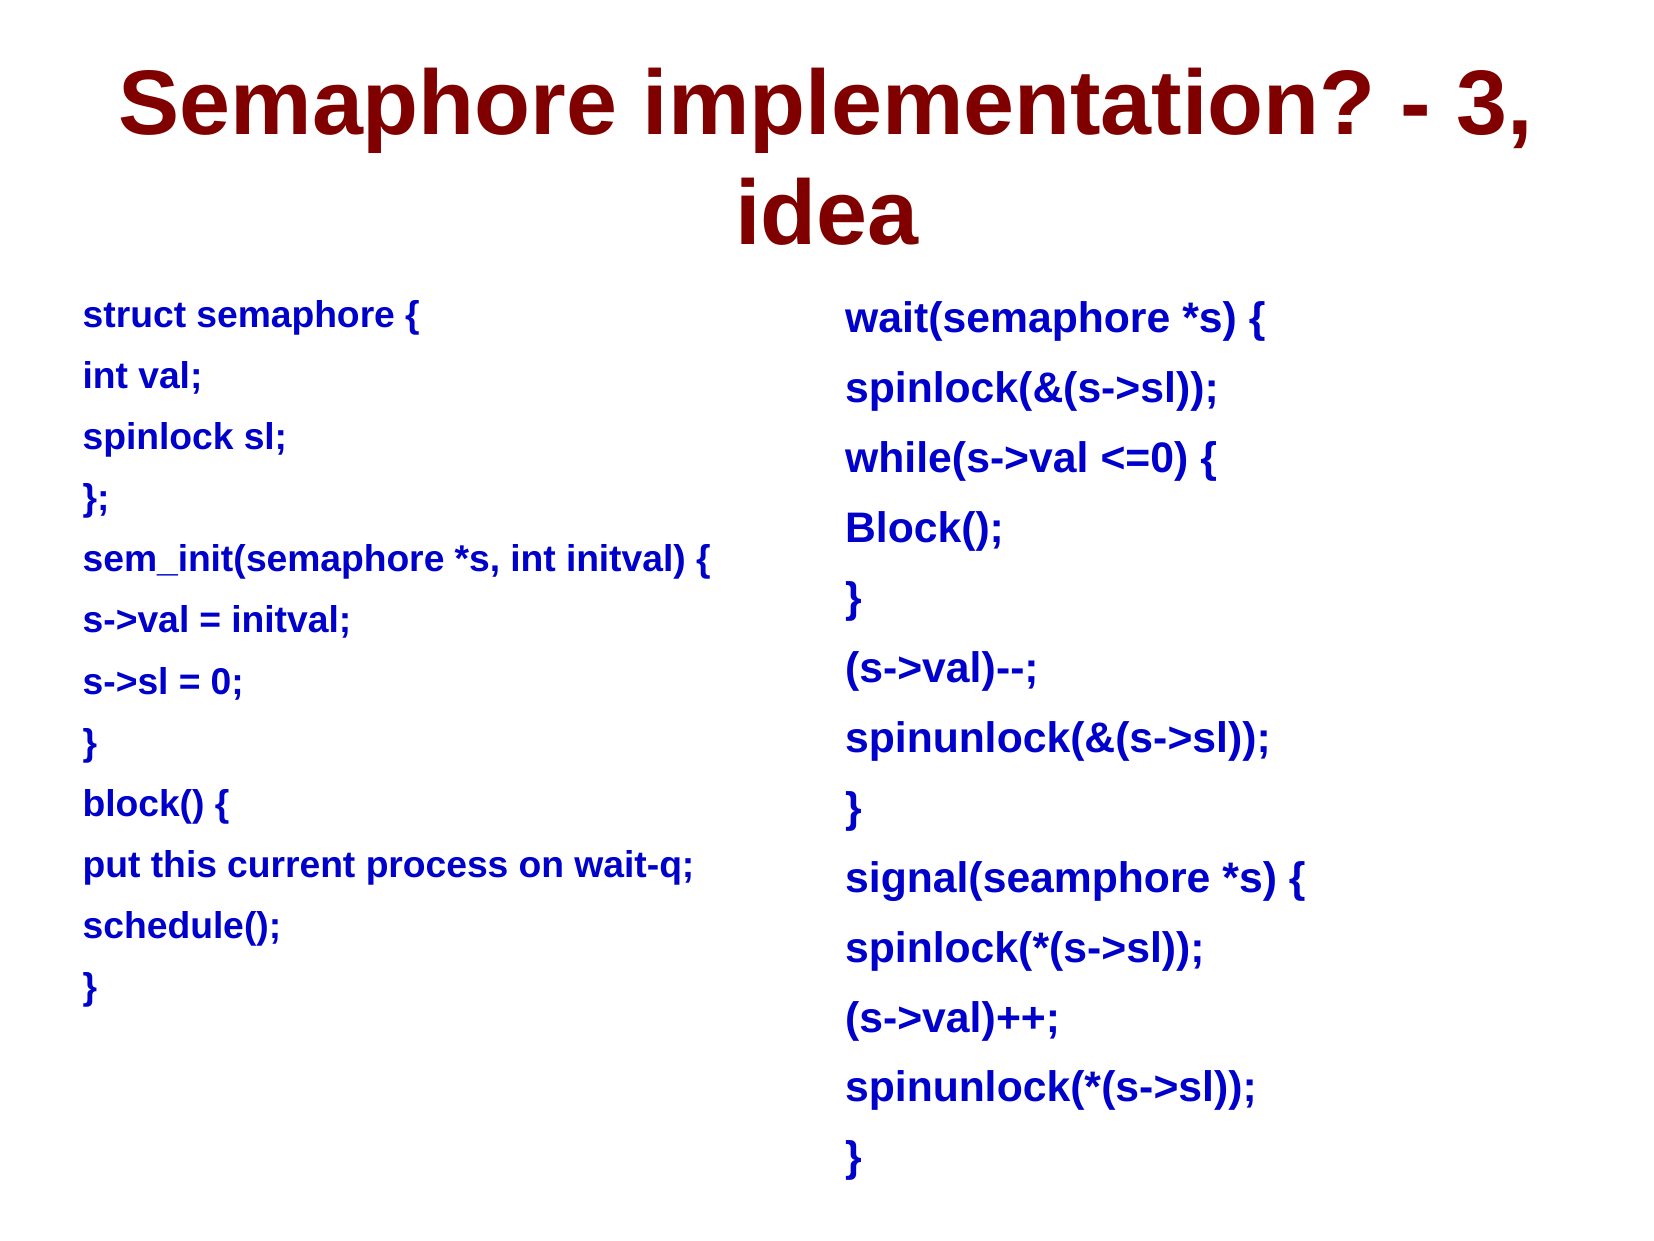

# Semaphore implementation? - 3, idea
struct semaphore {
int val;
spinlock sl;
};
sem_init(semaphore *s, int initval) {
s->val = initval;
s->sl = 0;
}
block() {
put this current process on wait-q;
schedule();
}
wait(semaphore *s) {
spinlock(&(s->sl));
while(s->val <=0) {
Block();
}
(s->val)--;
spinunlock(&(s->sl));
}
signal(seamphore *s) {
spinlock(*(s->sl));
(s->val)++;
spinunlock(*(s->sl));
}